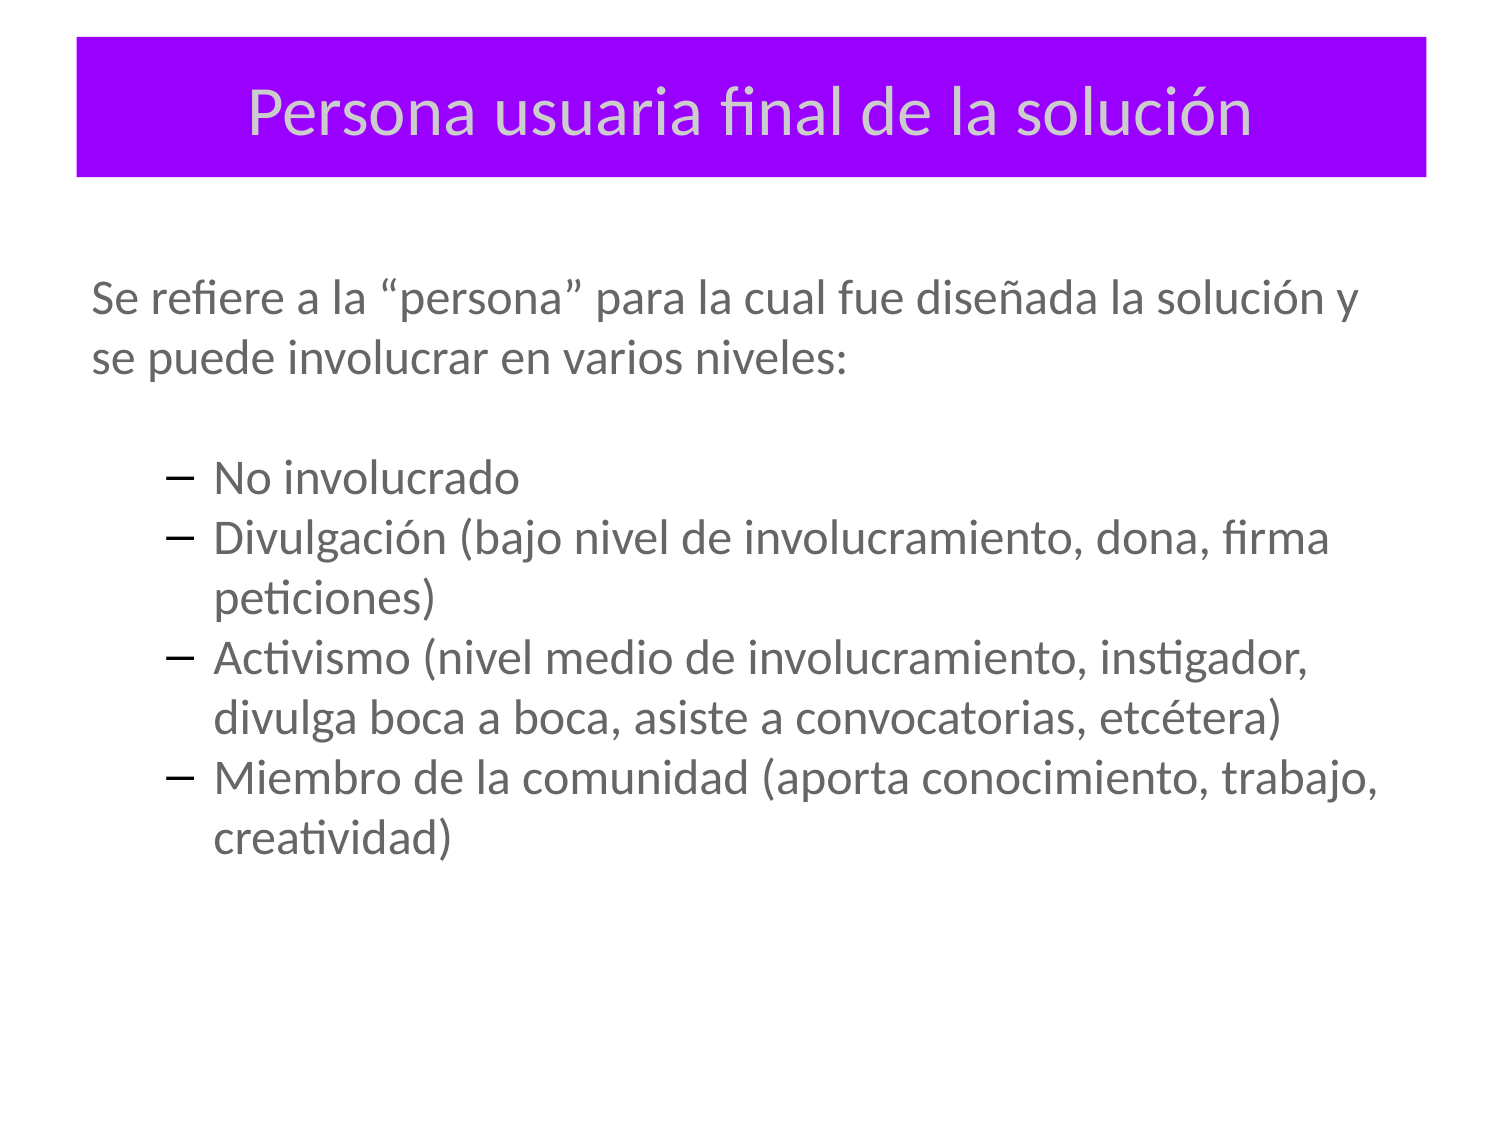

Persona usuaria final de la solución
Se refiere a la “persona” para la cual fue diseñada la solución y se puede involucrar en varios niveles:
No involucrado
Divulgación (bajo nivel de involucramiento, dona, firma peticiones)
Activismo (nivel medio de involucramiento, instigador, divulga boca a boca, asiste a convocatorias, etcétera)
Miembro de la comunidad (aporta conocimiento, trabajo, creatividad)